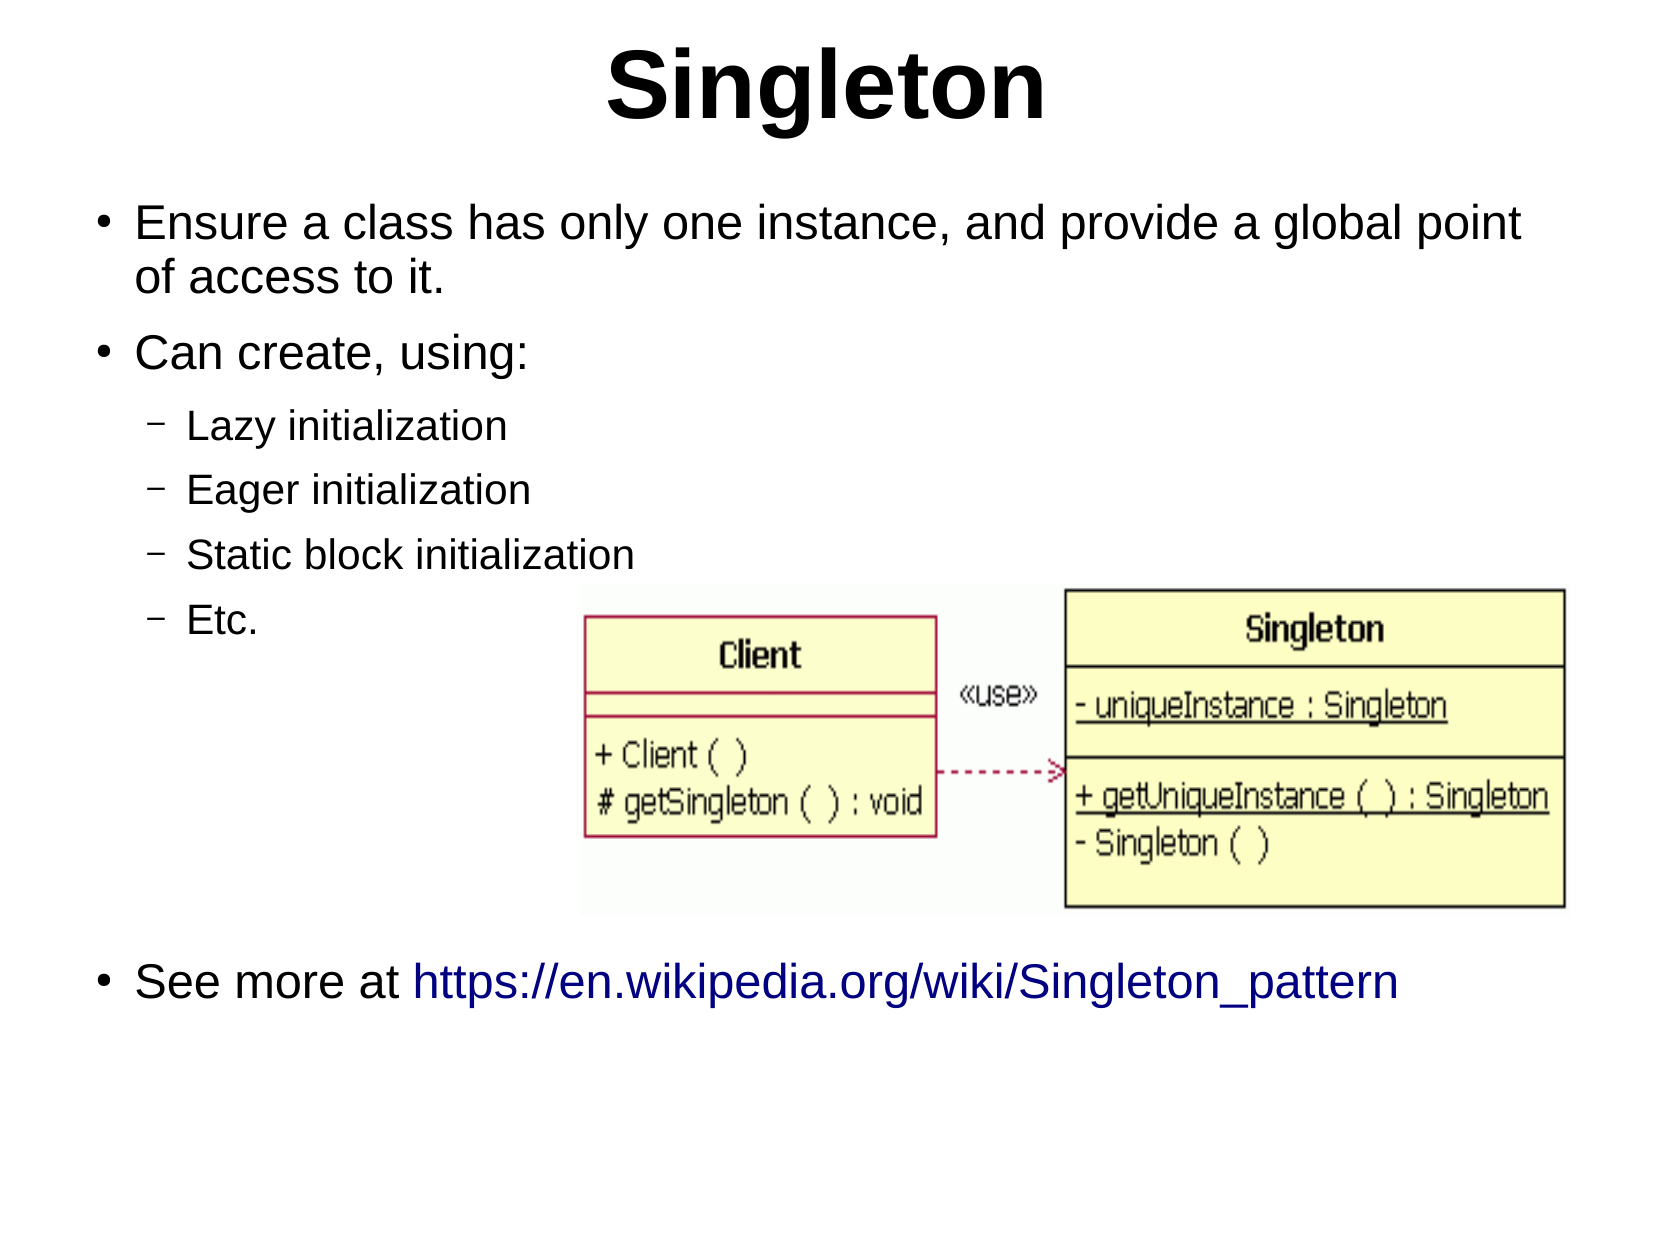

# Singleton
Ensure a class has only one instance, and provide a global point of access to it.
Can create, using:
Lazy initialization
Eager initialization
Static block initialization
Etc.
See more at https://en.wikipedia.org/wiki/Singleton_pattern